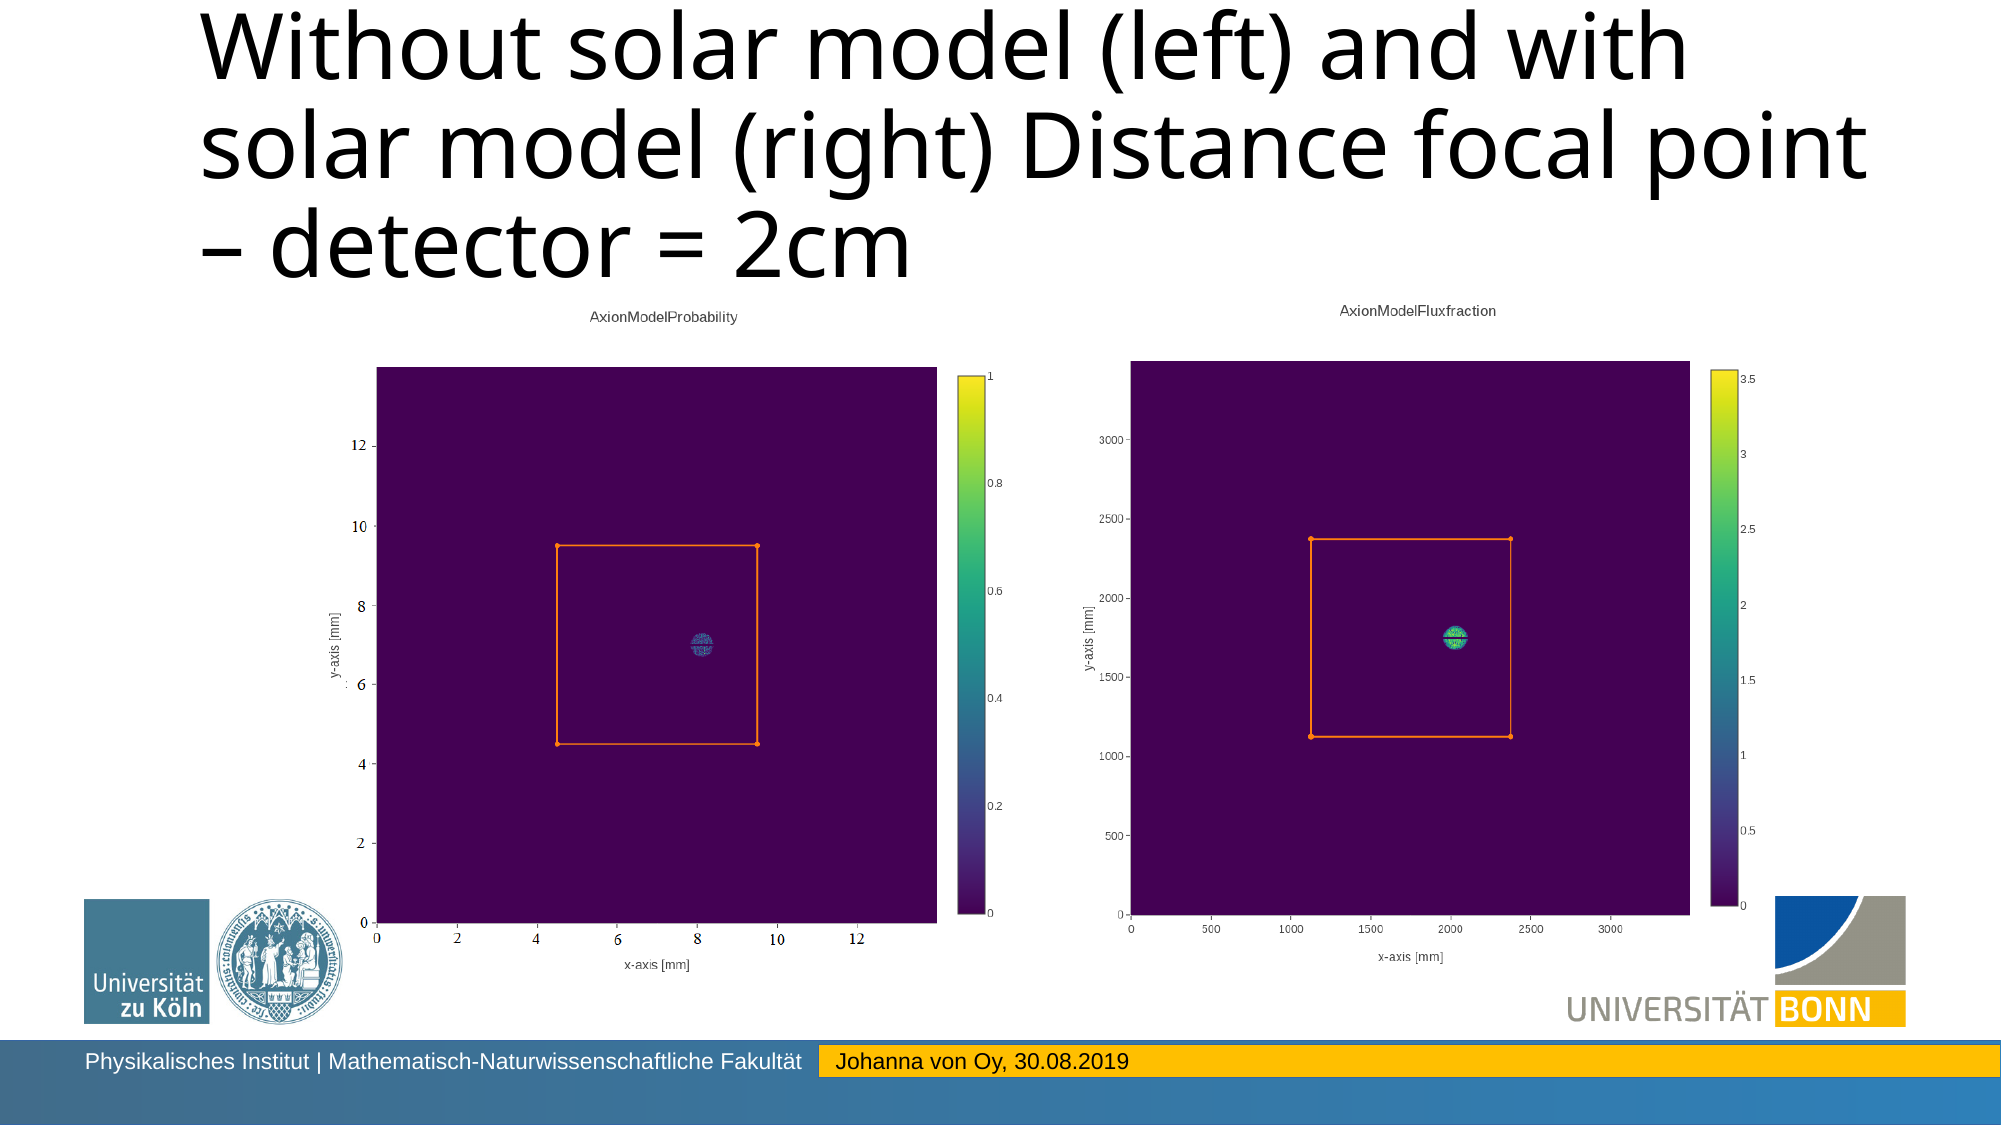

# Without solar model (left) and with solar model (right) Distance focal point – detector = 2cm
Physikalisches Institut | Mathematisch-Naturwissenschaftliche Fakultät
 Johanna von Oy, 30.08.2019